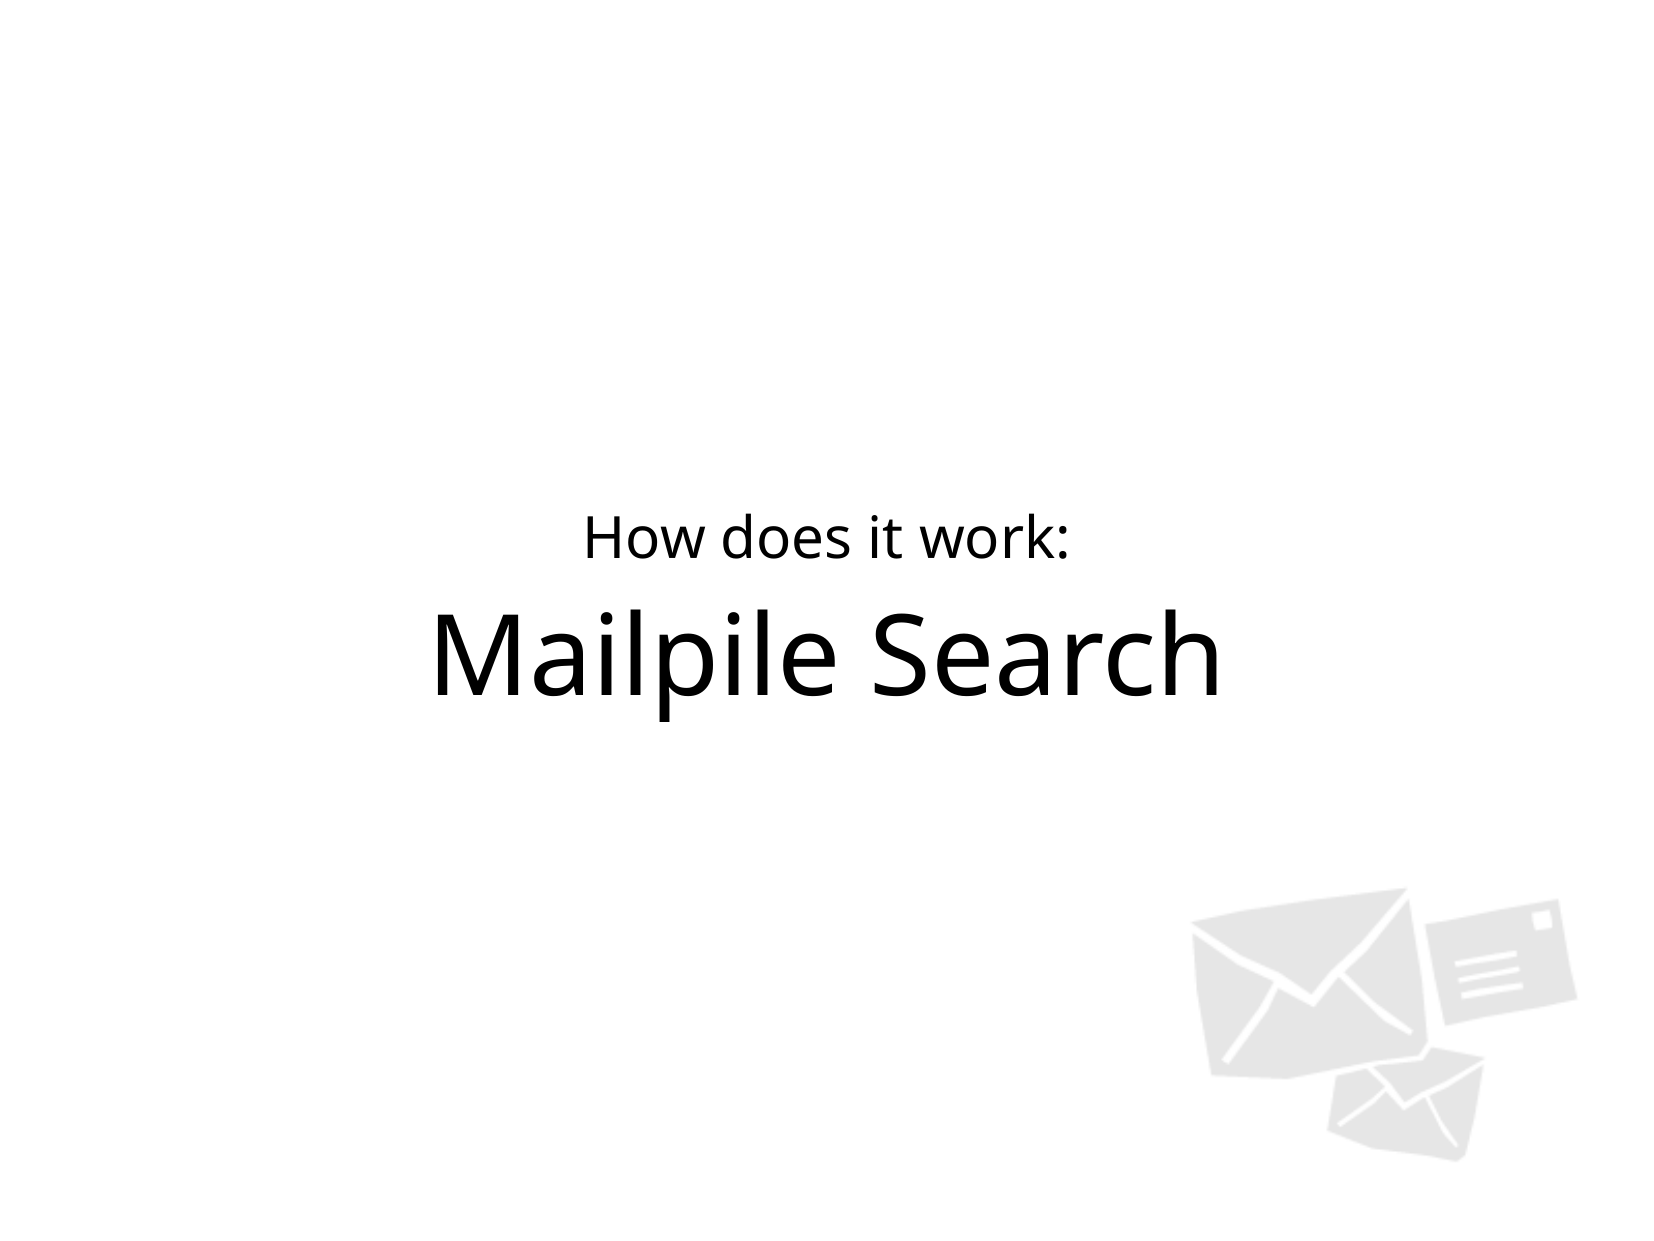

# How does it work:
Mailpile Search